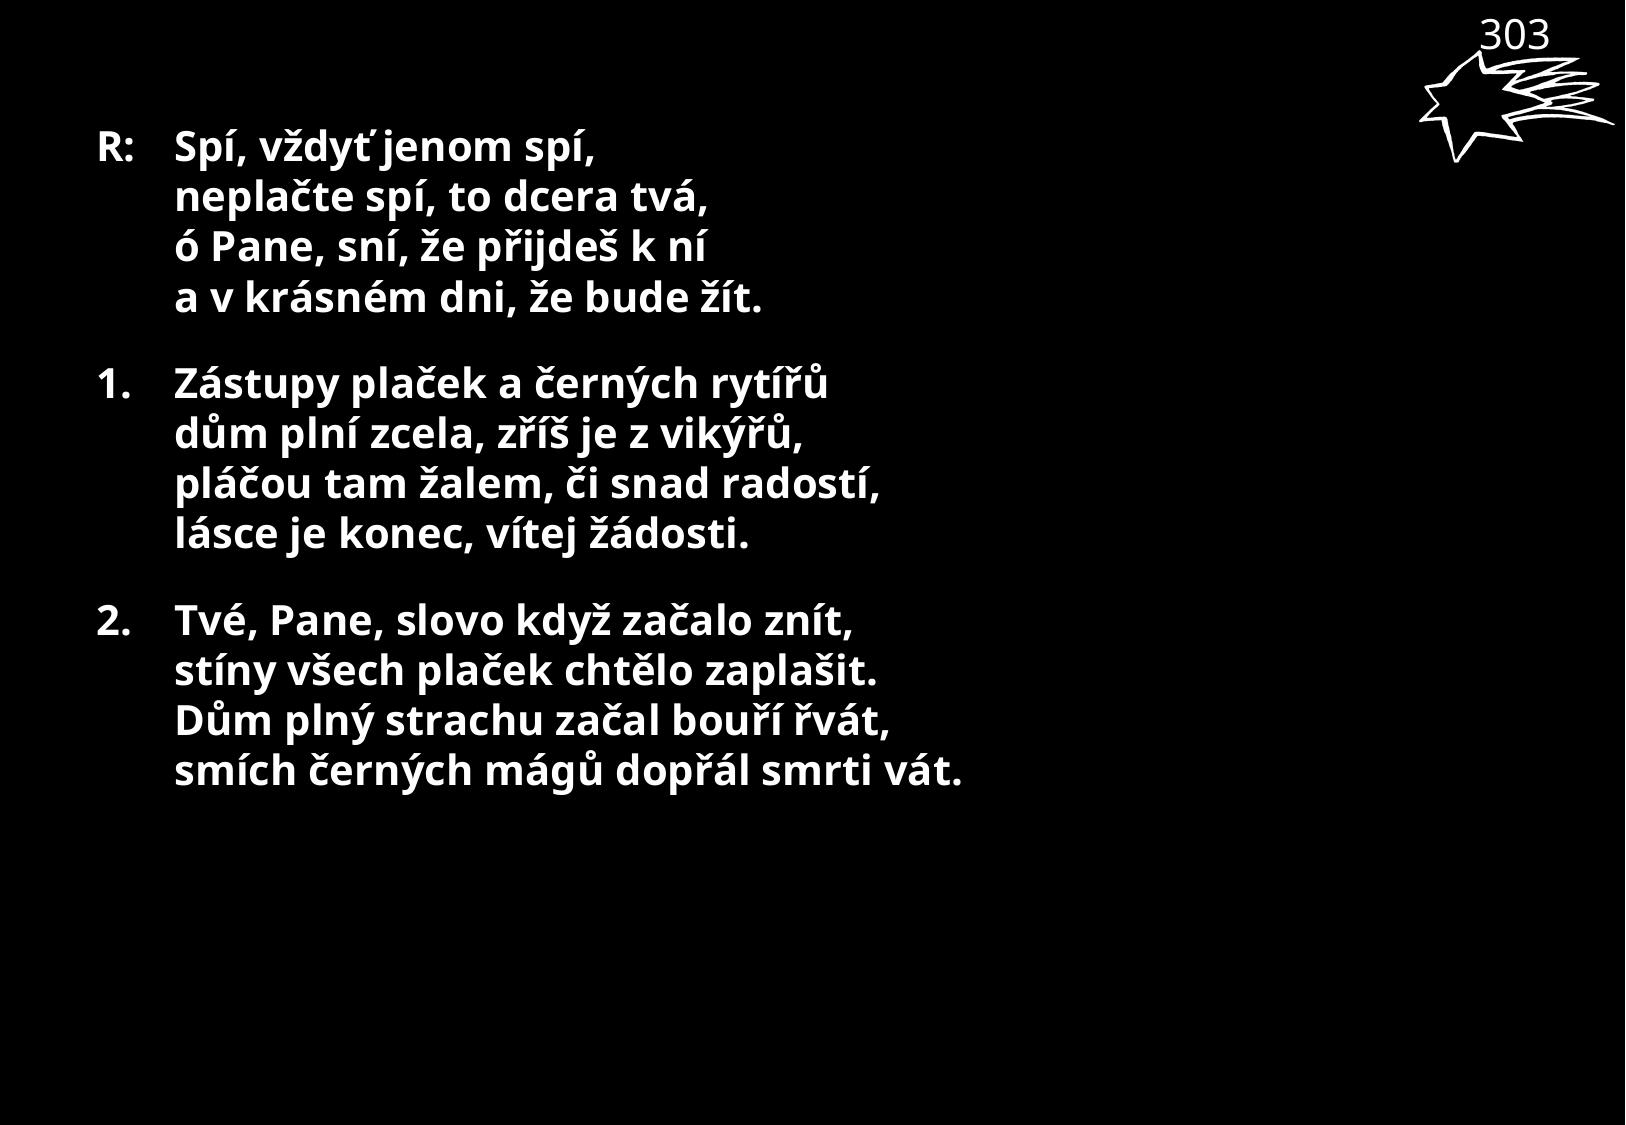

303
# R: 	Spí, vždyť jenom spí, neplačte spí, to dcera tvá, ó Pane, sní, že přijdeš k ní a v krásném dni, že bude žít.
1. 	Zástupy plaček a černých rytířů
dům plní zcela, zříš je z vikýřů,
pláčou tam žalem, či snad radostí,
lásce je konec, vítej žádosti.
2. 	Tvé, Pane, slovo když začalo znít,
stíny všech plaček chtělo zaplašit.
Dům plný strachu začal bouří řvát,
smích černých mágů dopřál smrti vát.